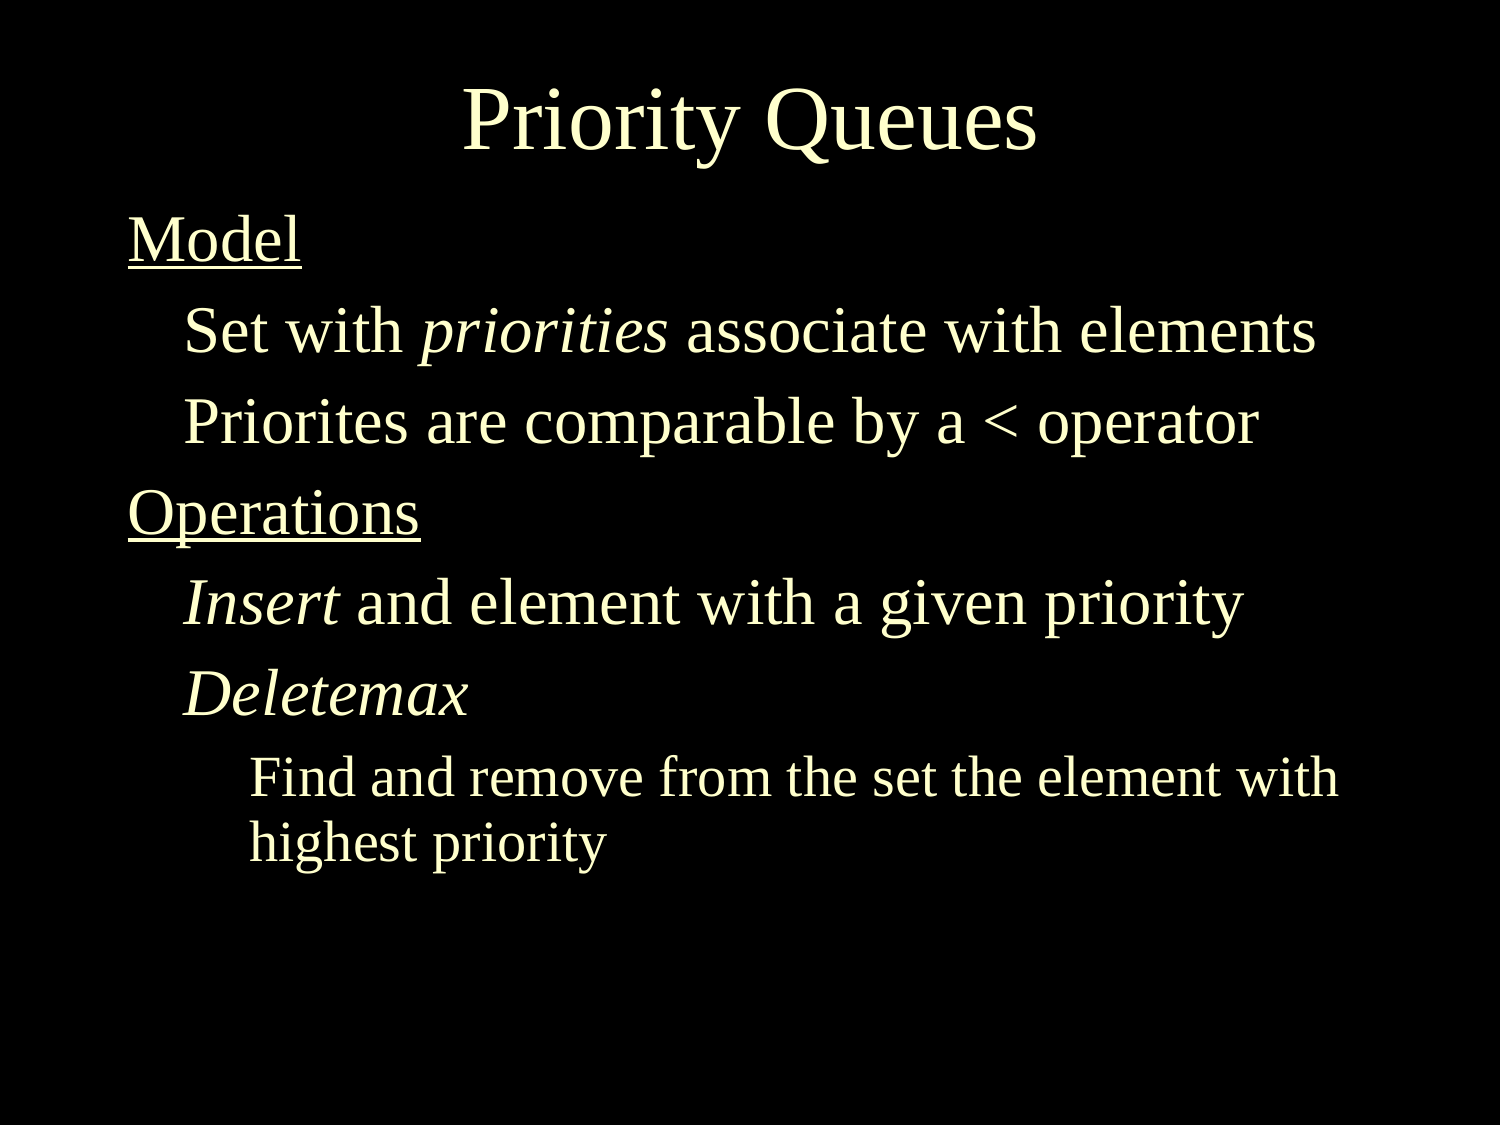

# Priority Queues
Model
	Set with priorities associate with elements
	Priorites are comparable by a < operator
Operations
	Insert and element with a given priority
	Deletemax
	Find and remove from the set the element with highest priority